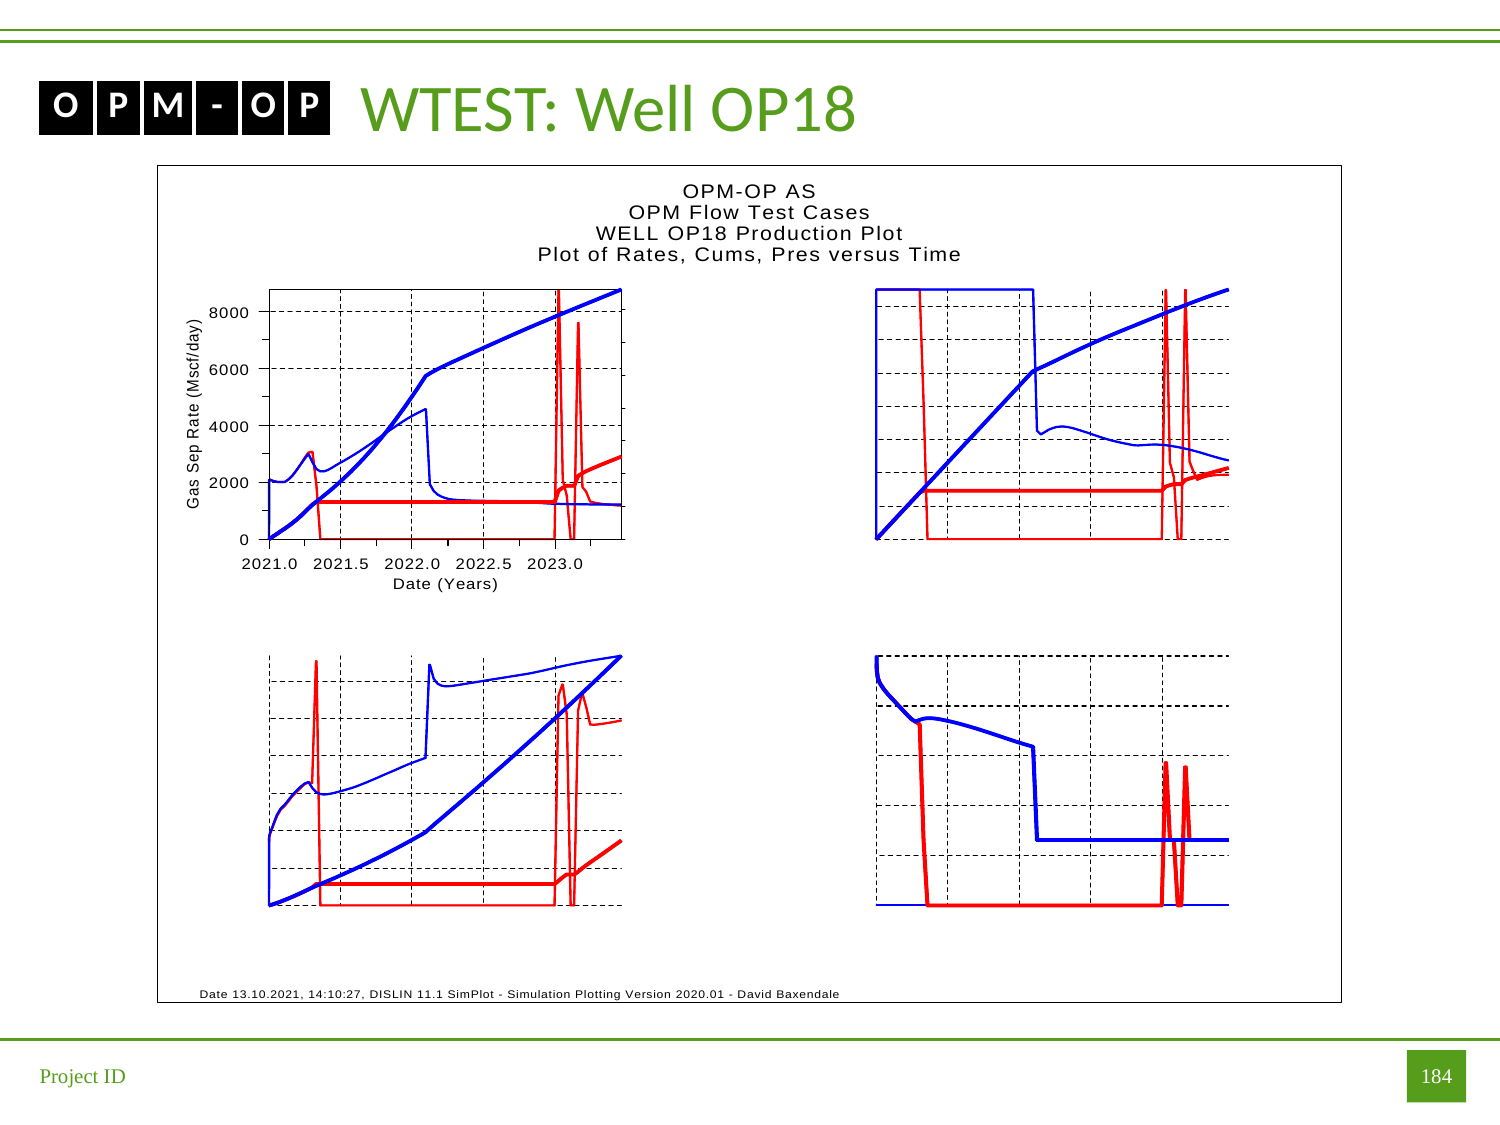

# WTEST: well OP18
Project ID
184